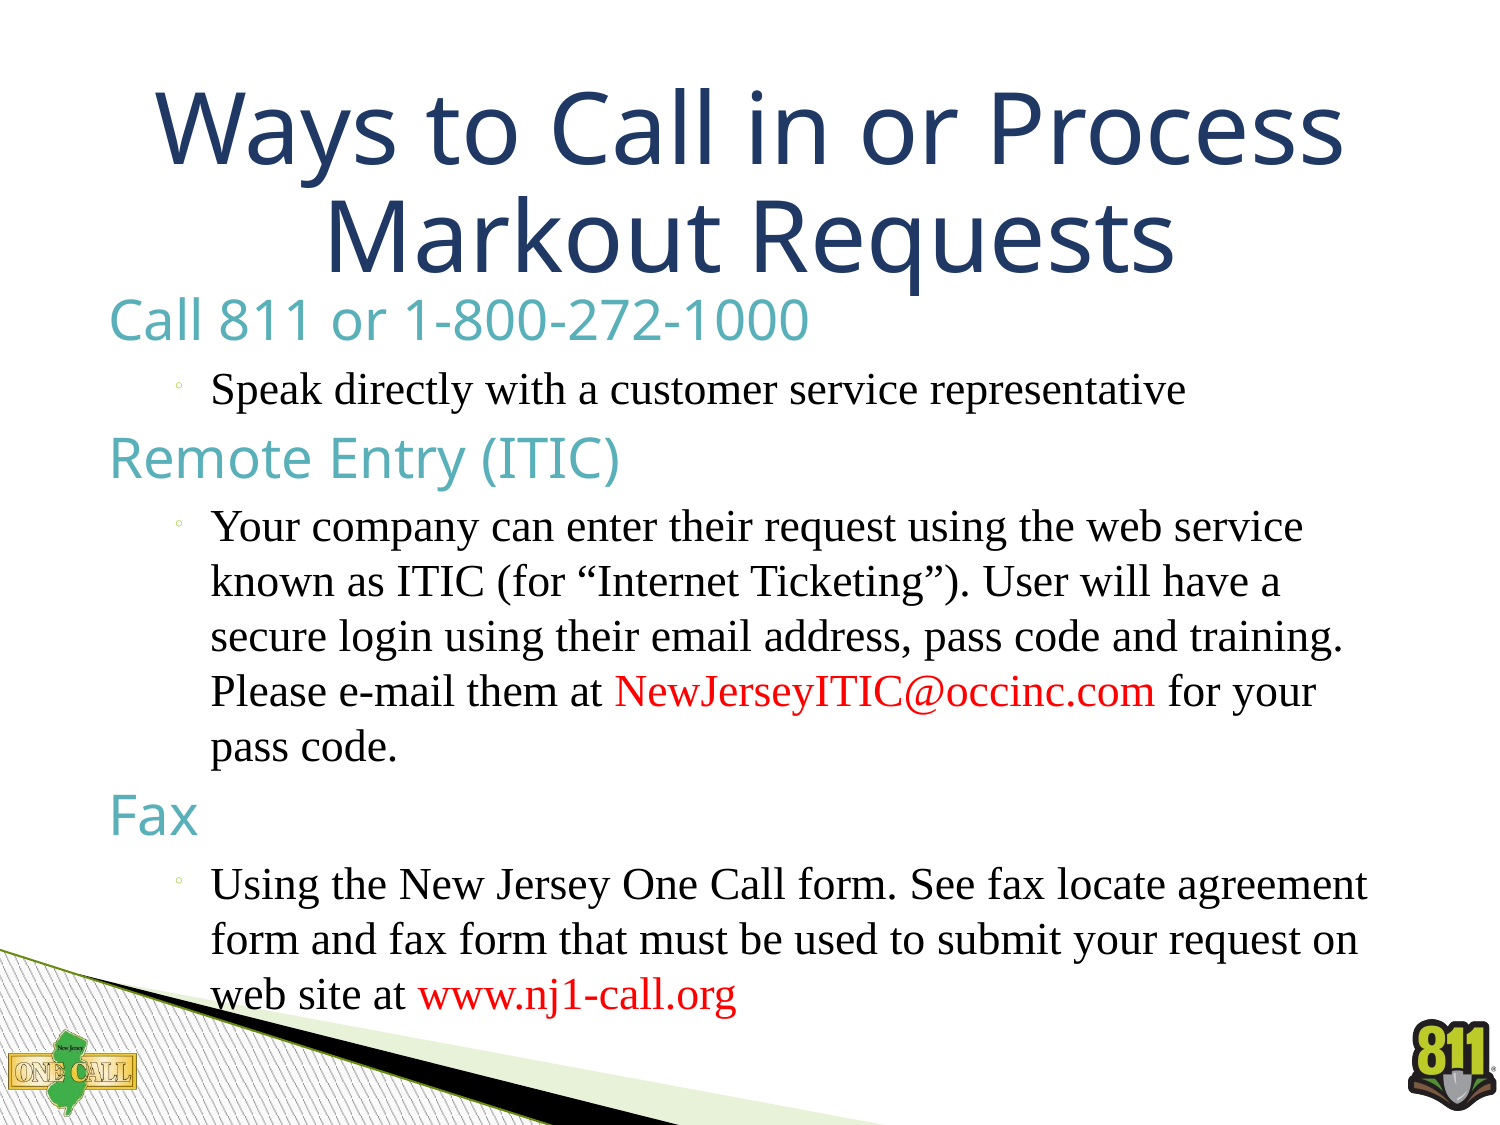

Ways to Call in or Process
Markout Requests
# Call 811 or 1-800-272-1000
Speak directly with a customer service representative
Remote Entry (ITIC)
Your company can enter their request using the web service known as ITIC (for “Internet Ticketing”). User will have a secure login using their email address, pass code and training. Please e-mail them at NewJerseyITIC@occinc.com for your pass code.
Fax
Using the New Jersey One Call form. See fax locate agreement form and fax form that must be used to submit your request on web site at www.nj1-call.org